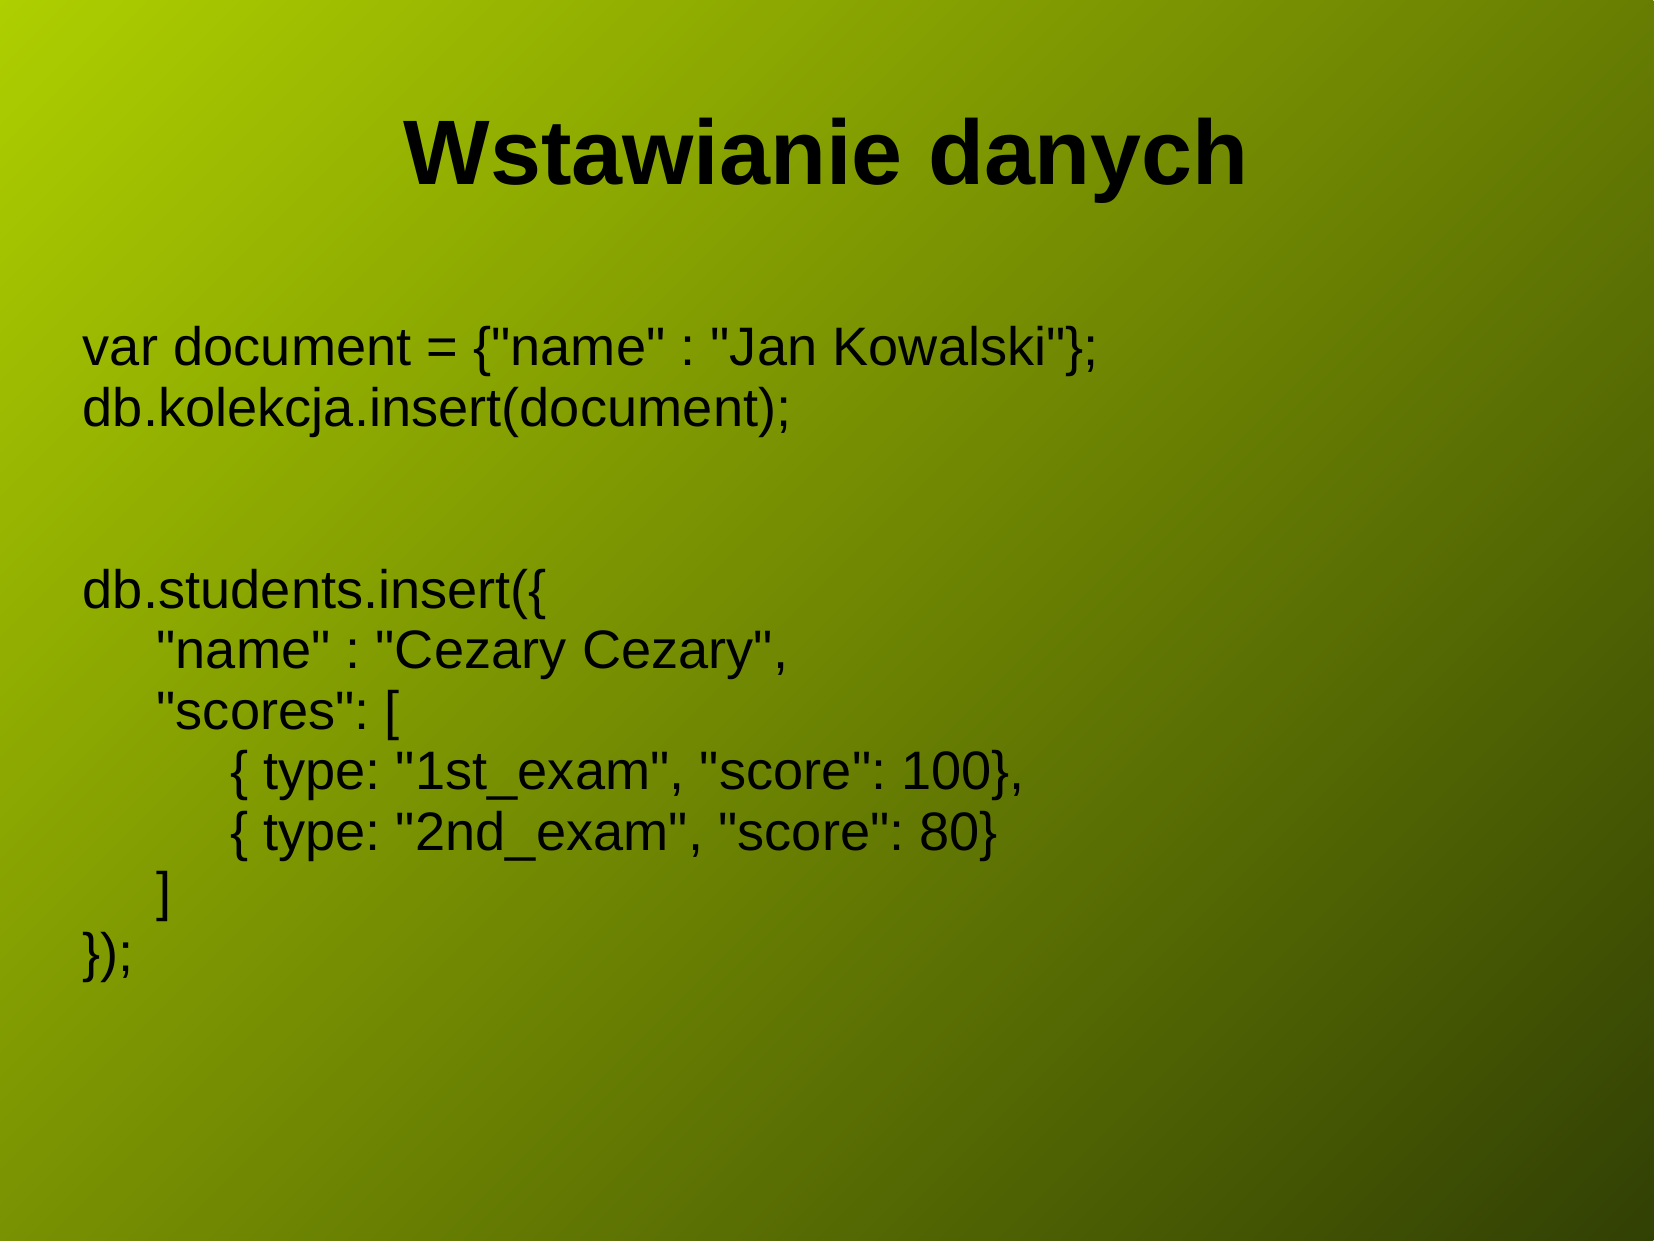

# Wstawianie danych
var document = {"name" : "Jan Kowalski"};
db.kolekcja.insert(document);
db.students.insert({
	"name" : "Cezary Cezary",
	"scores": [
		{ type: "1st_exam", "score": 100},
		{ type: "2nd_exam", "score": 80}
	]
});